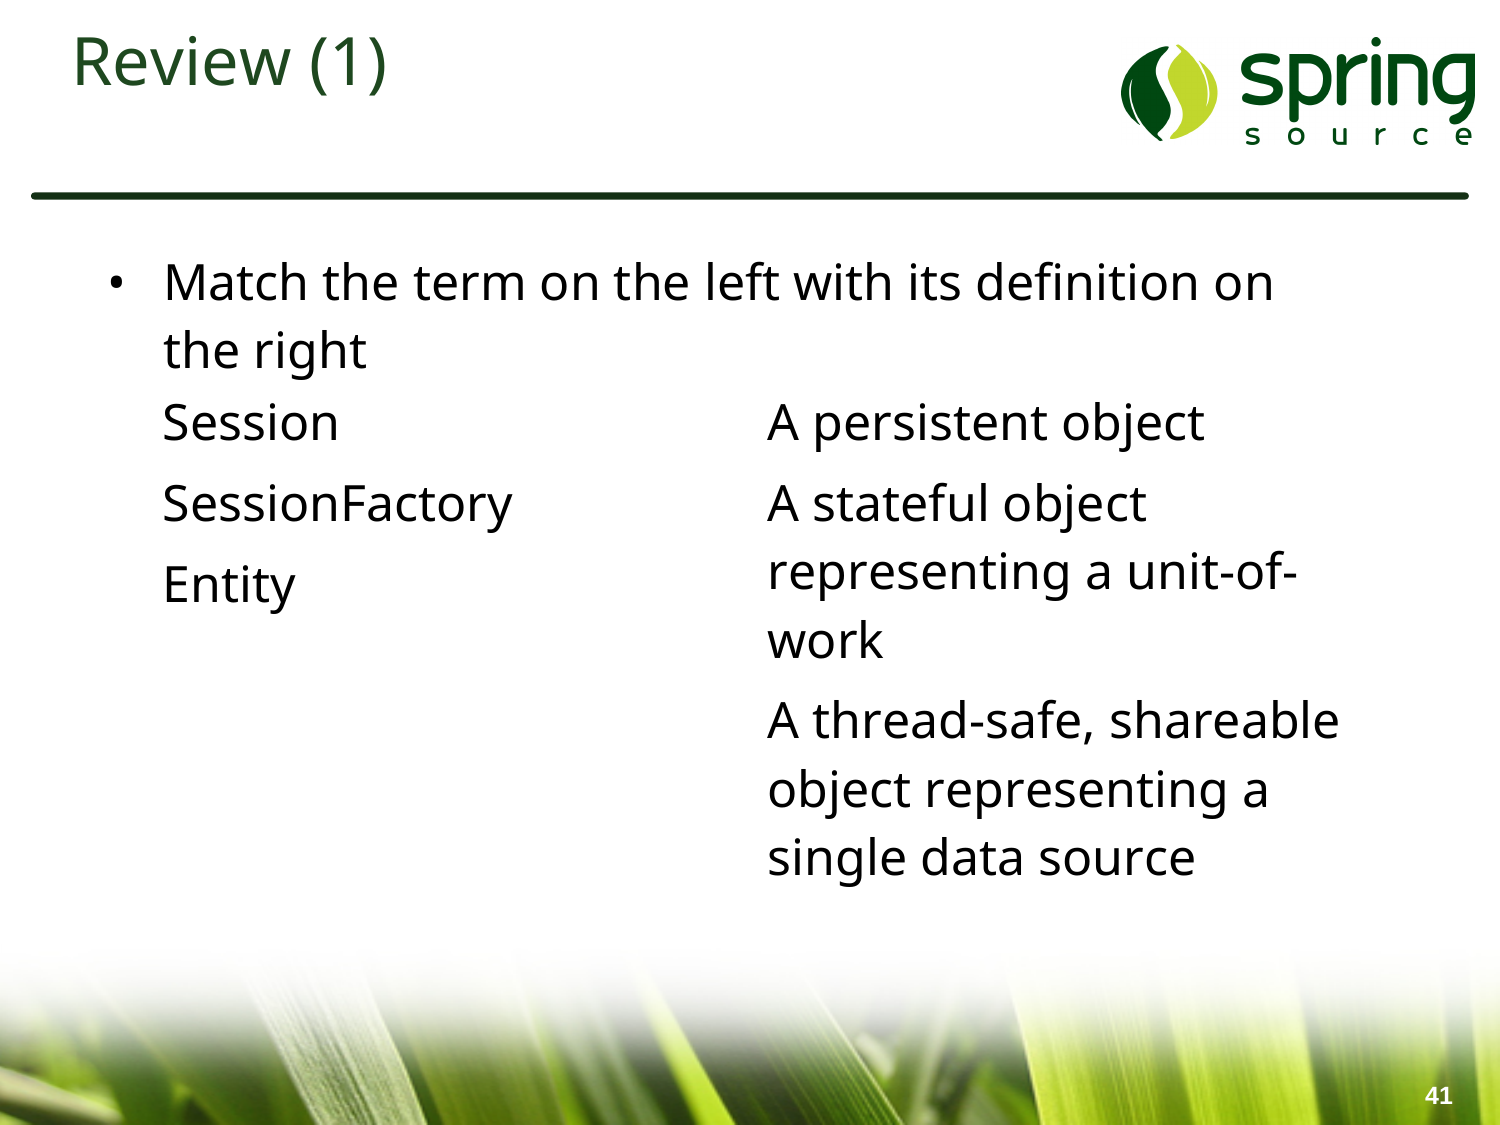

# Review (1)
Match the term on the left with its definition on the right
Session
SessionFactory
Entity
A persistent object
A stateful object representing a unit-of-work
A thread-safe, shareable object representing a single data source